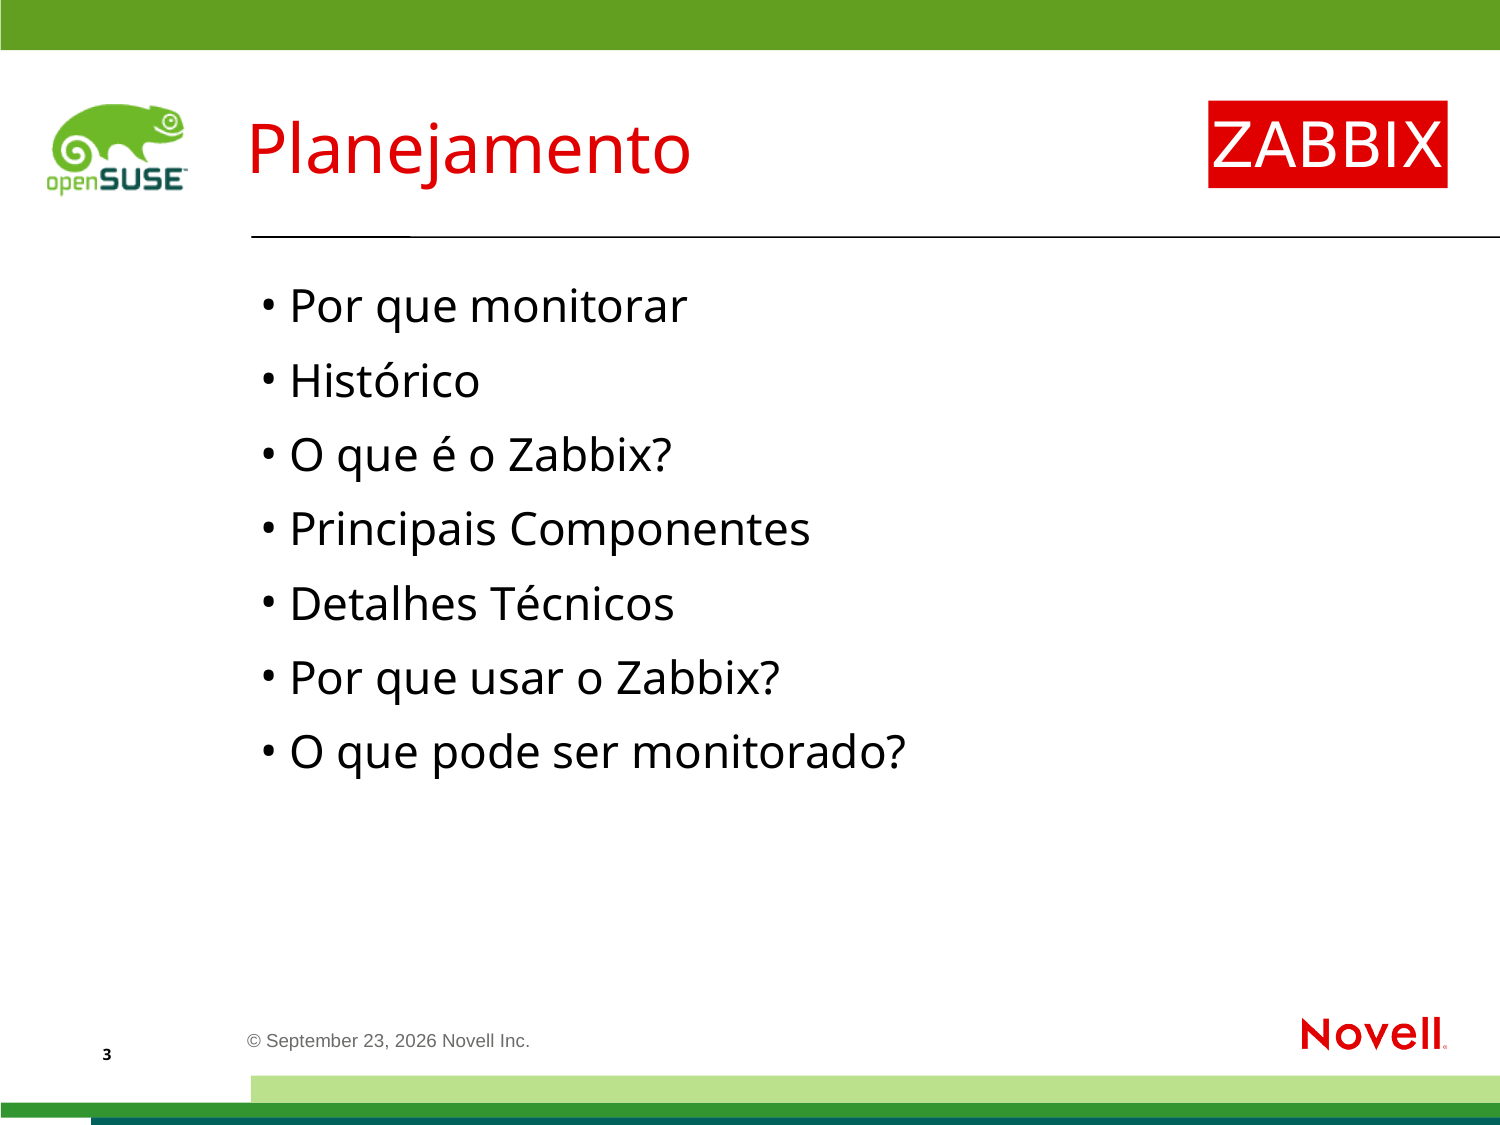

# Planejamento
ZABBIX
 Por que monitorar
 Histórico
 O que é o Zabbix?
 Principais Componentes
 Detalhes Técnicos
 Por que usar o Zabbix?
 O que pode ser monitorado?